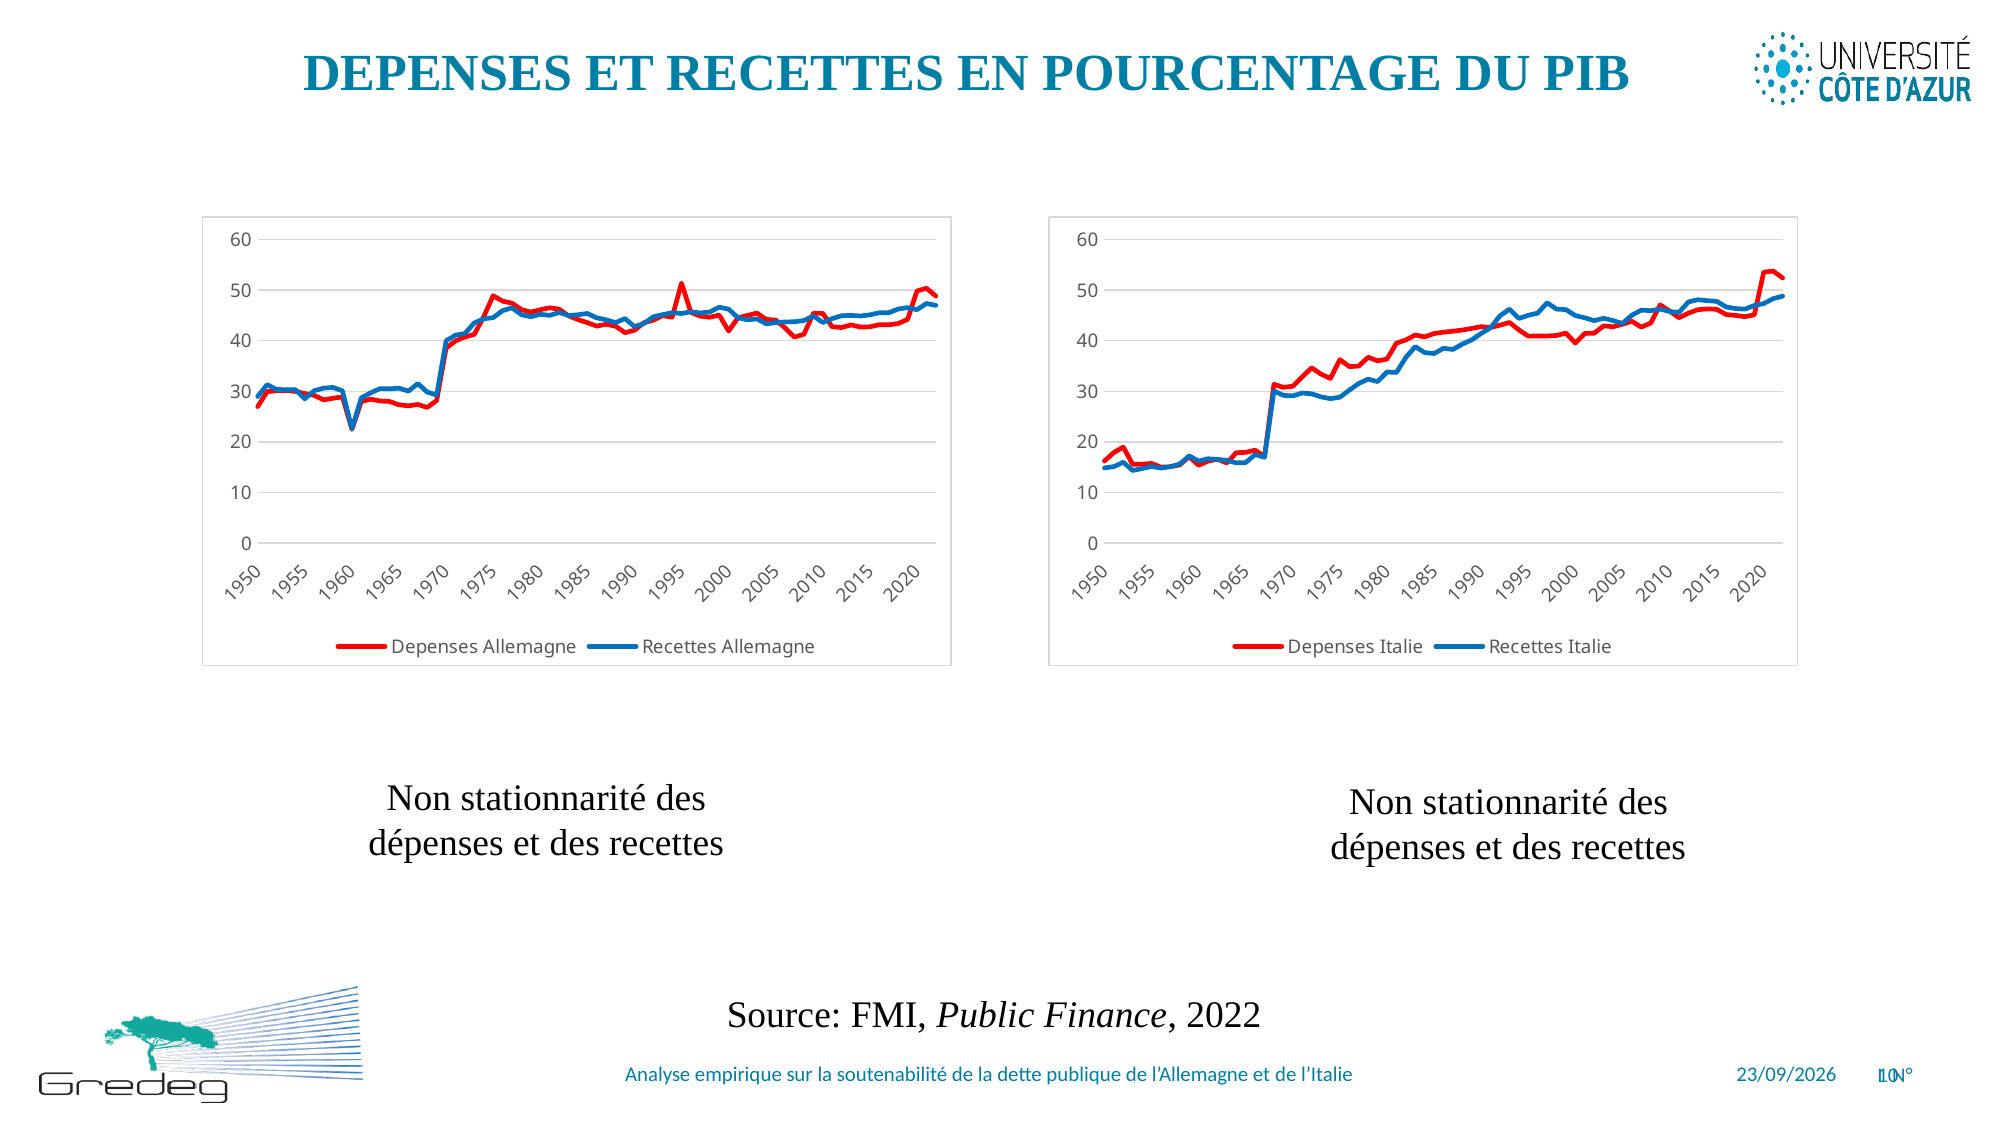

# DEPENSES ET RECETTES EN POURCENTAGE DU PIB
### Chart
| Category | Depenses Allemagne | Recettes Allemagne |
|---|---|---|
| 1950 | 26.977916806936 | 28.979700088501 |
| 1951 | 29.938394382596 | 31.311500549316 |
| 1952 | 30.120030462742 | 30.394300460815 |
| 1953 | 30.175360828638 | 30.298999786377 |
| 1954 | 29.990504860878 | 30.344499588013 |
| 1955 | 29.575984239578 | 28.512399673462 |
| 1956 | 29.208943575621 | 30.124000549316 |
| 1957 | 28.308195233345 | 30.617799758911 |
| 1958 | 28.637751430273 | 30.769199371338 |
| 1959 | 28.905208170414 | 30.082099914551 |
| 1960 | 22.485965996981 | 22.596500396729 |
| 1961 | 27.983301639557 | 28.714599609375 |
| 1962 | 28.449413836002 | 29.708299636841 |
| 1963 | 28.084840416908 | 30.537099838257 |
| 1964 | 27.99958050251 | 30.489200592041 |
| 1965 | 27.335000276566 | 30.625699996948 |
| 1966 | 27.137610435486 | 30.044500350952 |
| 1967 | 27.403560042381 | 31.531900405884 |
| 1968 | 26.825229644775 | 29.854000091553 |
| 1969 | 28.173560261726 | 29.257600784302 |
| 1970 | 38.513975262642 | 39.990898132324 |
| 1971 | 39.944042861462 | 41.082099914551 |
| 1972 | 40.744699478149 | 41.426399230957 |
| 1973 | 41.245948314667 | 43.516998291016 |
| 1974 | 44.743681311607 | 44.329601287842 |
| 1975 | 48.885679721832 | 44.544898986816 |
| 1976 | 47.79683971405 | 45.941101074219 |
| 1977 | 47.407441139221 | 46.483001708984 |
| 1978 | 46.147799491882 | 45.123798370361 |
| 1979 | 45.649839639664 | 44.732200622559 |
| 1980 | 46.116579532623 | 45.207401275635 |
| 1981 | 46.502079963684 | 45.0 |
| 1982 | 46.233479976654 | 45.564998626709 |
| 1983 | 44.910621643066 | 44.972499847412 |
| 1984 | 44.16506934166 | 45.121299743652 |
| 1985 | 43.564338445663 | 45.37739944458 |
| 1986 | 42.887541770935 | 44.49520111084 |
| 1987 | 43.239738464355 | 44.132099151611 |
| 1988 | 42.86296916008 | 43.560298919678 |
| 1989 | 41.586939573288 | 44.371299743652 |
| 1990 | 42.035471200943 | 42.786098480225 |
| 1991 | 43.563809633255 | 43.394401550293 |
| 1992 | 44.036080598831 | 44.707599639893 |
| 1993 | 44.944878816605 | 45.145301818848 |
| 1994 | 44.643731594086 | 45.526298522949 |
| 1995 | 51.354621648788 | 45.371398925781 |
| 1996 | 45.566901683807 | 45.707698822021 |
| 1997 | 44.832159519196 | 45.471599578857 |
| 1998 | 44.628820180893 | 45.667701721191 |
| 1999 | 45.057018518448 | 46.613800048828 |
| 2000 | 41.897000074387 | 46.233898162842 |
| 2001 | 44.522088050842 | 44.537300109863 |
| 2002 | 44.983590841293 | 44.100898742676 |
| 2003 | 45.444898843765 | 44.311100006104 |
| 2004 | 44.198639154434 | 43.313800811768 |
| 2005 | 44.067191839218 | 43.577098846436 |
| 2006 | 42.488921403885 | 43.694599151611 |
| 2007 | 40.693820238113 | 43.743000030518 |
| 2008 | 41.282650232315 | 43.988998413086 |
| 2009 | 45.409958839417 | 44.892799377441 |
| 2010 | 45.375918149948 | 43.59460067749 |
| 2011 | 42.744323497527 | 44.357021933798 |
| 2012 | 42.60578951011 | 44.927312398236 |
| 2013 | 43.113628683728 | 44.984366941149 |
| 2014 | 42.692771475321 | 44.882576184571 |
| 2015 | 42.746399751502 | 45.101646299956 |
| 2016 | 43.164568672362 | 45.514077722554 |
| 2017 | 43.139974779319 | 45.51123911899 |
| 2018 | 43.394196912746 | 46.27089987966 |
| 2019 | 44.212819974037 | 46.528808817222 |
| 2020 | 49.823311484754 | 46.122489151607 |
| 2021 | 50.354116850267 | 47.349984104825 |
| 2022 | 48.793544176785 | 46.977618196404 |
### Chart
| Category | Depenses Italie | Recettes Italie |
|---|---|---|
| 1950 | 16.238809347153 | 14.858200073242 |
| 1951 | 17.908530235291 | 15.140999794006 |
| 1952 | 19.00232052803 | 16.003000259399 |
| 1953 | 15.587399959564 | 14.357899665833 |
| 1954 | 15.622795164585 | 14.741200447083 |
| 1955 | 15.752610206604 | 15.163499832153 |
| 1956 | 15.039830565453 | 14.840200424194 |
| 1957 | 15.107110381126 | 15.123299598694 |
| 1958 | 15.463670134544 | 15.624199867249 |
| 1959 | 17.099159121513 | 17.254600524902 |
| 1960 | 15.404430270195 | 16.219200134277 |
| 1961 | 16.220869898796 | 16.690900802612 |
| 1962 | 16.578476369381 | 16.573900222778 |
| 1963 | 15.848356902599 | 16.370800018311 |
| 1964 | 17.888152956963 | 15.866800308228 |
| 1965 | 17.93809068203 | 15.924900054932 |
| 1966 | 18.375958859921 | 17.506500244141 |
| 1967 | 17.148231744766 | 16.959899902344 |
| 1968 | 31.389568090439 | 30.069400787354 |
| 1969 | 30.779751062393 | 29.208799362183 |
| 1970 | 31.003981590271 | 29.104400634766 |
| 1971 | 32.866640210152 | 29.668800354004 |
| 1972 | 34.651508927345 | 29.52260017395 |
| 1973 | 33.383731007576 | 28.904300689697 |
| 1974 | 32.551079273224 | 28.540599822998 |
| 1975 | 36.256118297577 | 28.839000701904 |
| 1976 | 34.879160404205 | 30.236299514771 |
| 1977 | 34.975038051605 | 31.536800384521 |
| 1978 | 36.720540523529 | 32.416400909424 |
| 1979 | 36.025860309601 | 31.908899307251 |
| 1980 | 36.359468460083 | 33.819999694824 |
| 1981 | 39.508671283722 | 33.729900360107 |
| 1982 | 40.137010097504 | 36.696601867676 |
| 1983 | 41.119938373566 | 38.81969833374 |
| 1984 | 40.747999191284 | 37.649501800537 |
| 1985 | 41.412709236145 | 37.453601837158 |
| 1986 | 41.673310279846 | 38.49649810791 |
| 1987 | 41.869820594788 | 38.256900787354 |
| 1988 | 42.088440895081 | 39.335998535156 |
| 1989 | 42.429828643799 | 40.164398193359 |
| 1990 | 42.77619934082 | 41.416900634766 |
| 1991 | 42.594201087952 | 42.554798126221 |
| 1992 | 43.064800262451 | 44.922100067139 |
| 1993 | 43.609100341797 | 46.237800598145 |
| 1994 | 42.122299194336 | 44.398899078369 |
| 1995 | 40.900198936462 | 45.006900787354 |
| 1996 | 40.936799049377 | 45.446899414062 |
| 1997 | 40.933421134949 | 47.482898712158 |
| 1998 | 41.022229194641 | 46.243301391602 |
| 1999 | 41.502390861511 | 46.144298553467 |
| 2000 | 39.530469417572 | 44.952701568604 |
| 2001 | 41.419599533081 | 44.523399353027 |
| 2002 | 41.478660583496 | 43.953098297119 |
| 2003 | 42.931391716003 | 44.43090057373 |
| 2004 | 42.752820491791 | 43.959800720215 |
| 2005 | 43.241239070892 | 43.423400878906 |
| 2006 | 43.839550018311 | 45.039001464844 |
| 2007 | 42.683438777924 | 46.040699005127 |
| 2008 | 43.477680206299 | 45.927700042725 |
| 2009 | 47.079298019409 | 46.257400512695 |
| 2010 | 45.879891395569 | 45.762298583984 |
| 2011 | 44.525023714849 | 45.58139591304 |
| 2012 | 45.428996915091 | 47.644640131892 |
| 2013 | 46.122089598512 | 48.097287242288 |
| 2014 | 46.275176569338 | 47.90107692856 |
| 2015 | 46.203623996061 | 47.764920515539 |
| 2016 | 45.163514049819 | 46.674493907549 |
| 2017 | 44.994019899884 | 46.344249919238 |
| 2018 | 44.747263591155 | 46.228754690523 |
| 2019 | 45.109757108929 | 46.964153821921 |
| 2020 | 53.54248983005 | 47.337029453571 |
| 2021 | 53.752301871256 | 48.297342471455 |
| 2022 | 52.385716395849 | 48.787578162893 |Non stationnarité des dépenses et des recettes
Non stationnarité des dépenses et des recettes
Source: FMI, Public Finance, 2022
Analyse empirique sur la soutenabilité de la dette publique de l’Allemagne et de l’Italie
10